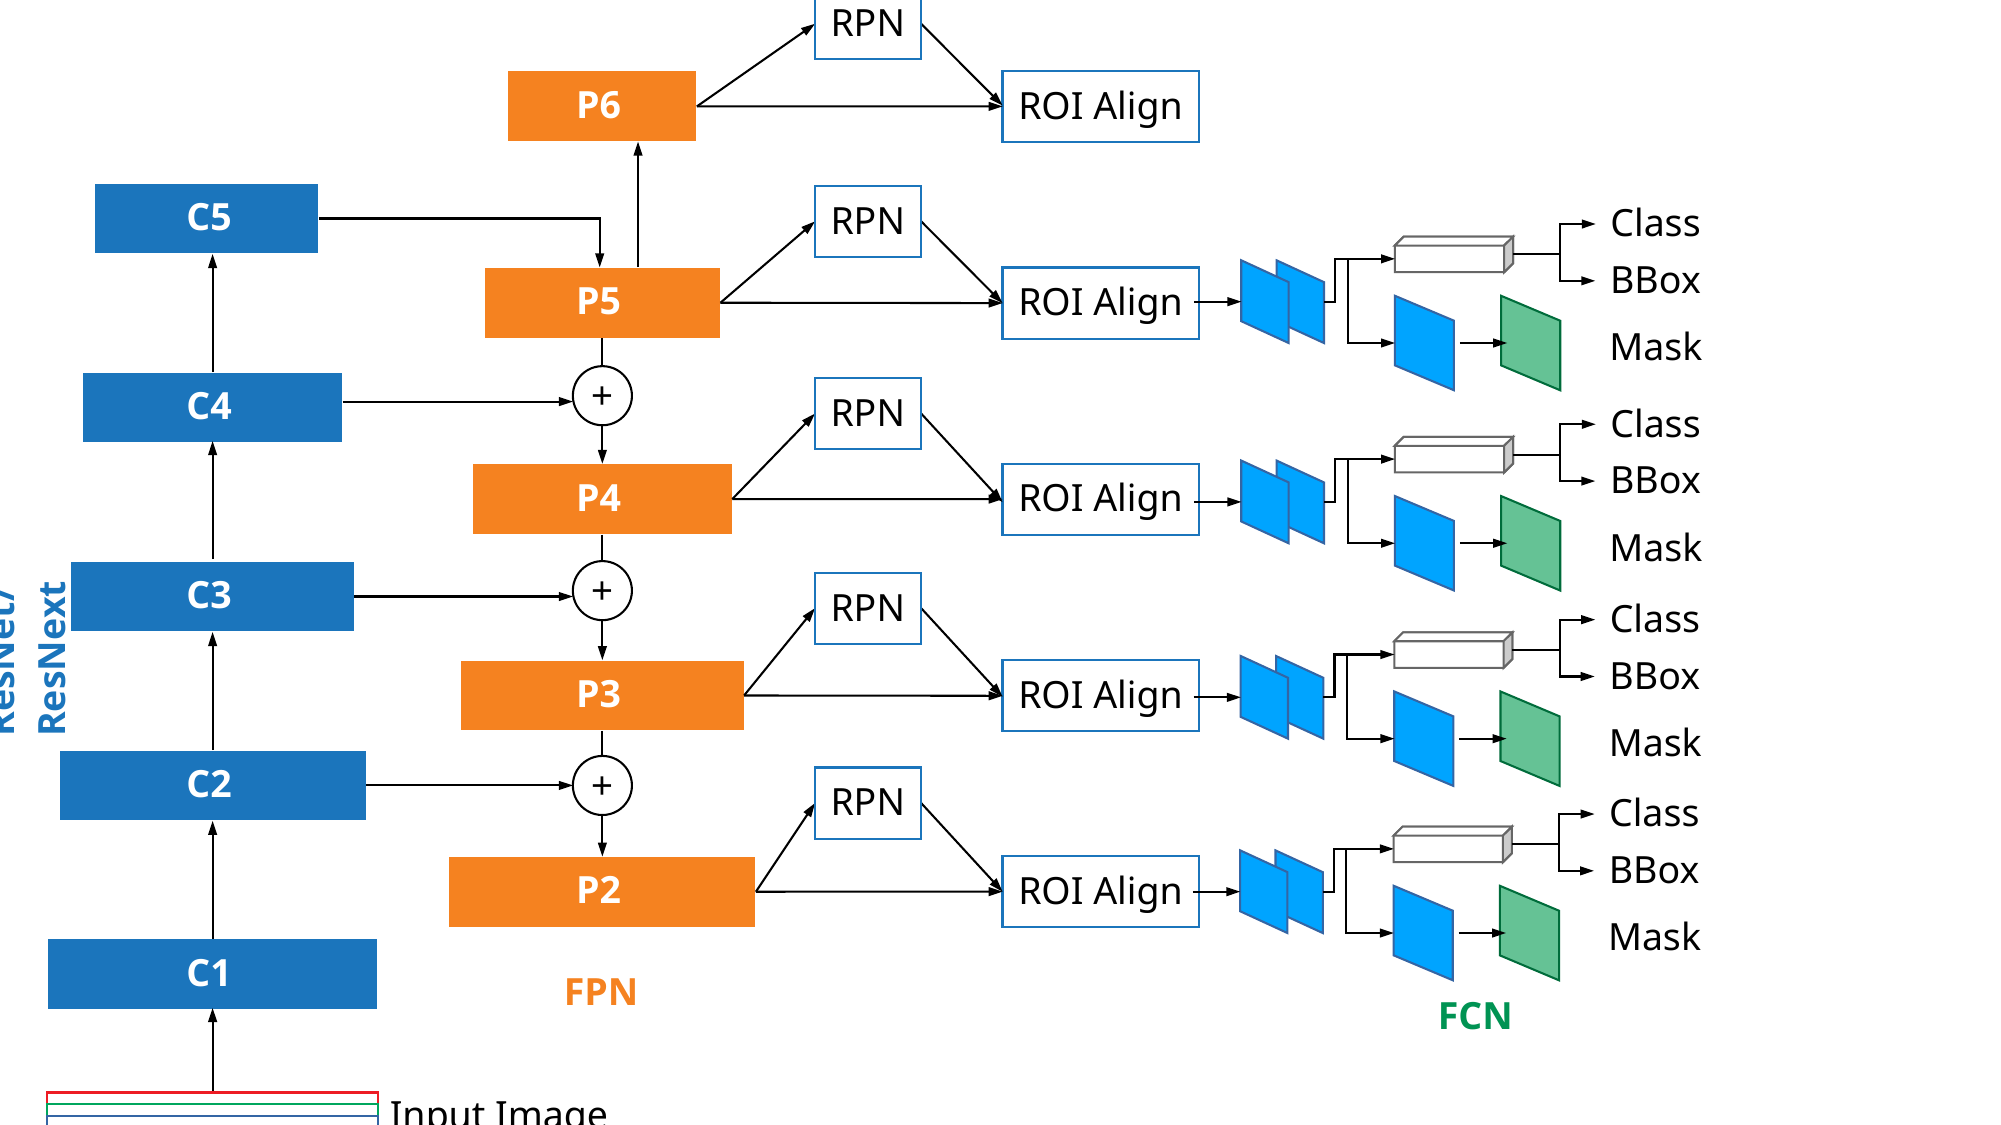

RPN
P6
ROI Align
C5
RPN
Class
BBox
P5
ROI Align
Mask
+
C4
RPN
Class
BBox
P4
ROI Align
Mask
ResNet/ResNext
C3
+
RPN
Class
BBox
P3
ROI Align
Mask
C2
+
RPN
Class
BBox
ROI Align
P2
Mask
C1
FPN
FCN
Input Image